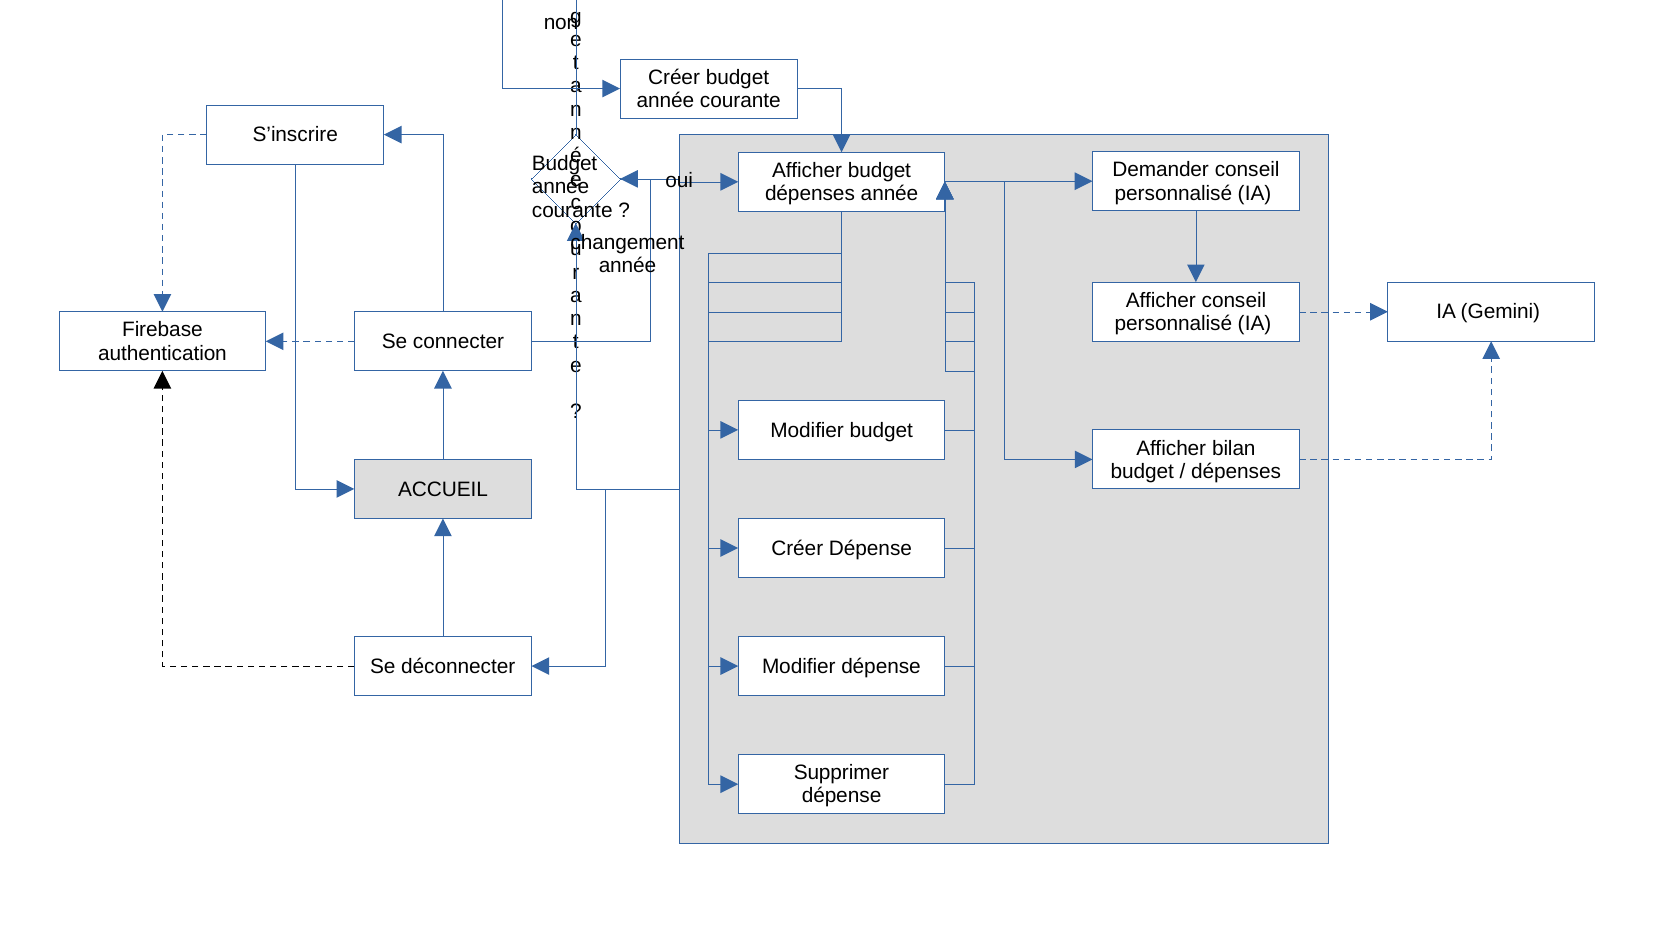

Créer budget
année courante
S’inscrire
Budget année courante ?
Budget année
courante ?
Demander conseil
personnalisé (IA)
Afficher budget
dépenses année
Afficher conseil
personnalisé (IA)
IA (Gemini)
Firebase
authentication
Se connecter
Modifier budget
Afficher bilan
budget / dépenses
ACCUEIL
Créer Dépense
Se déconnecter
Modifier dépense
Supprimer dépense